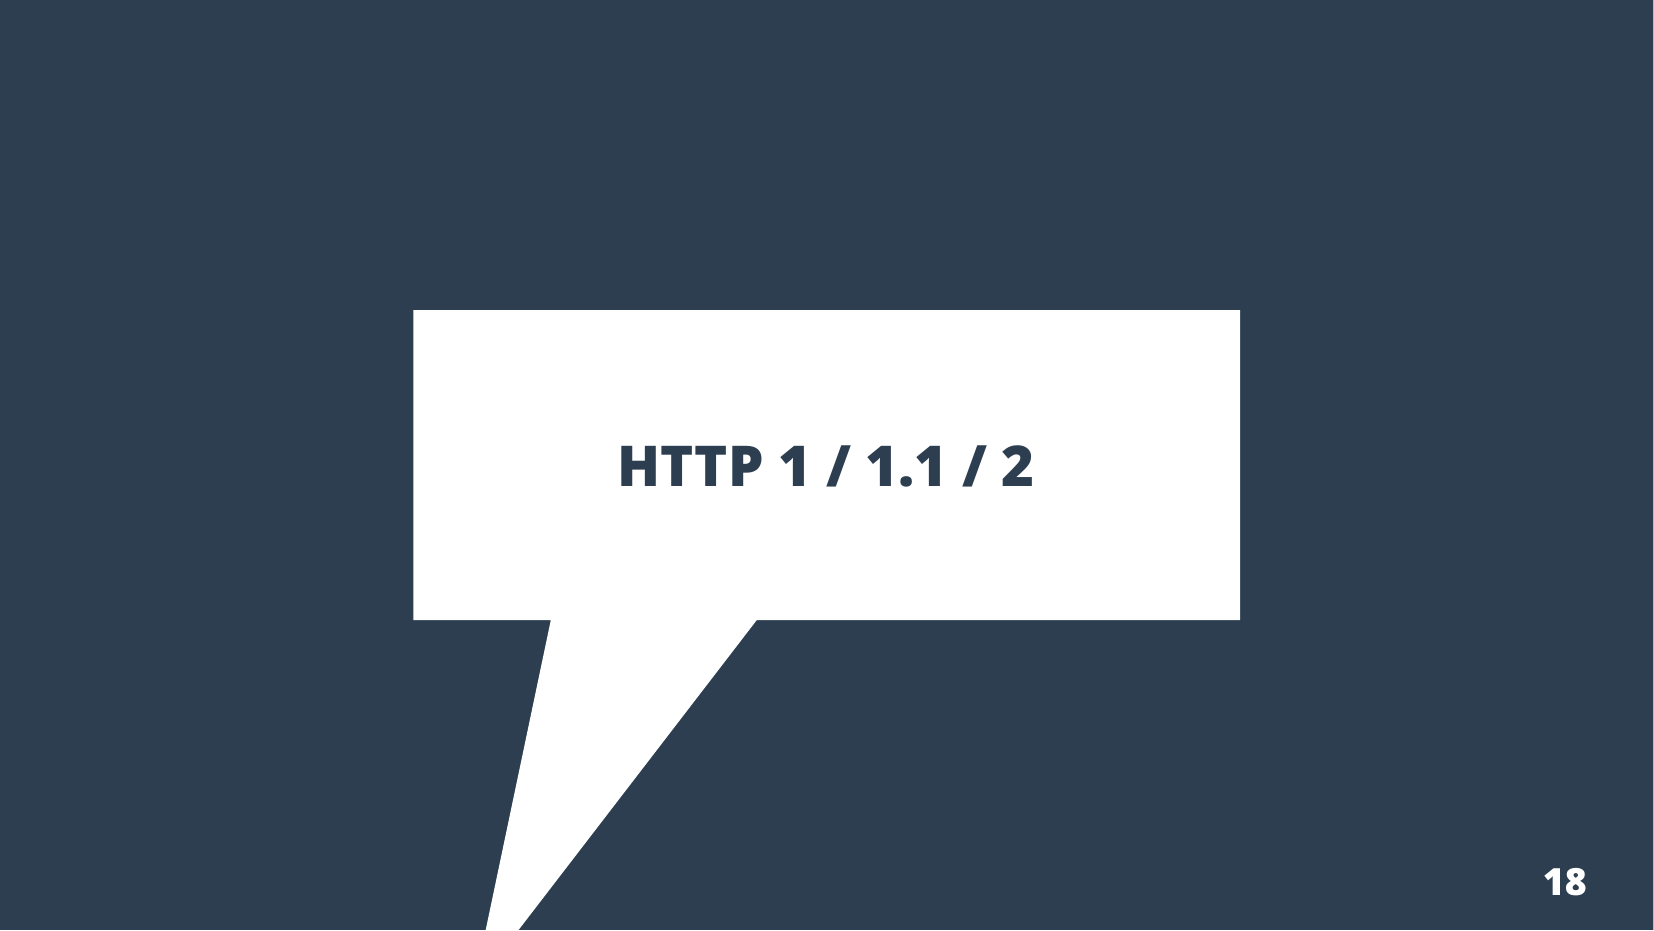

# HTTP 1 / 1.1 / 2
18